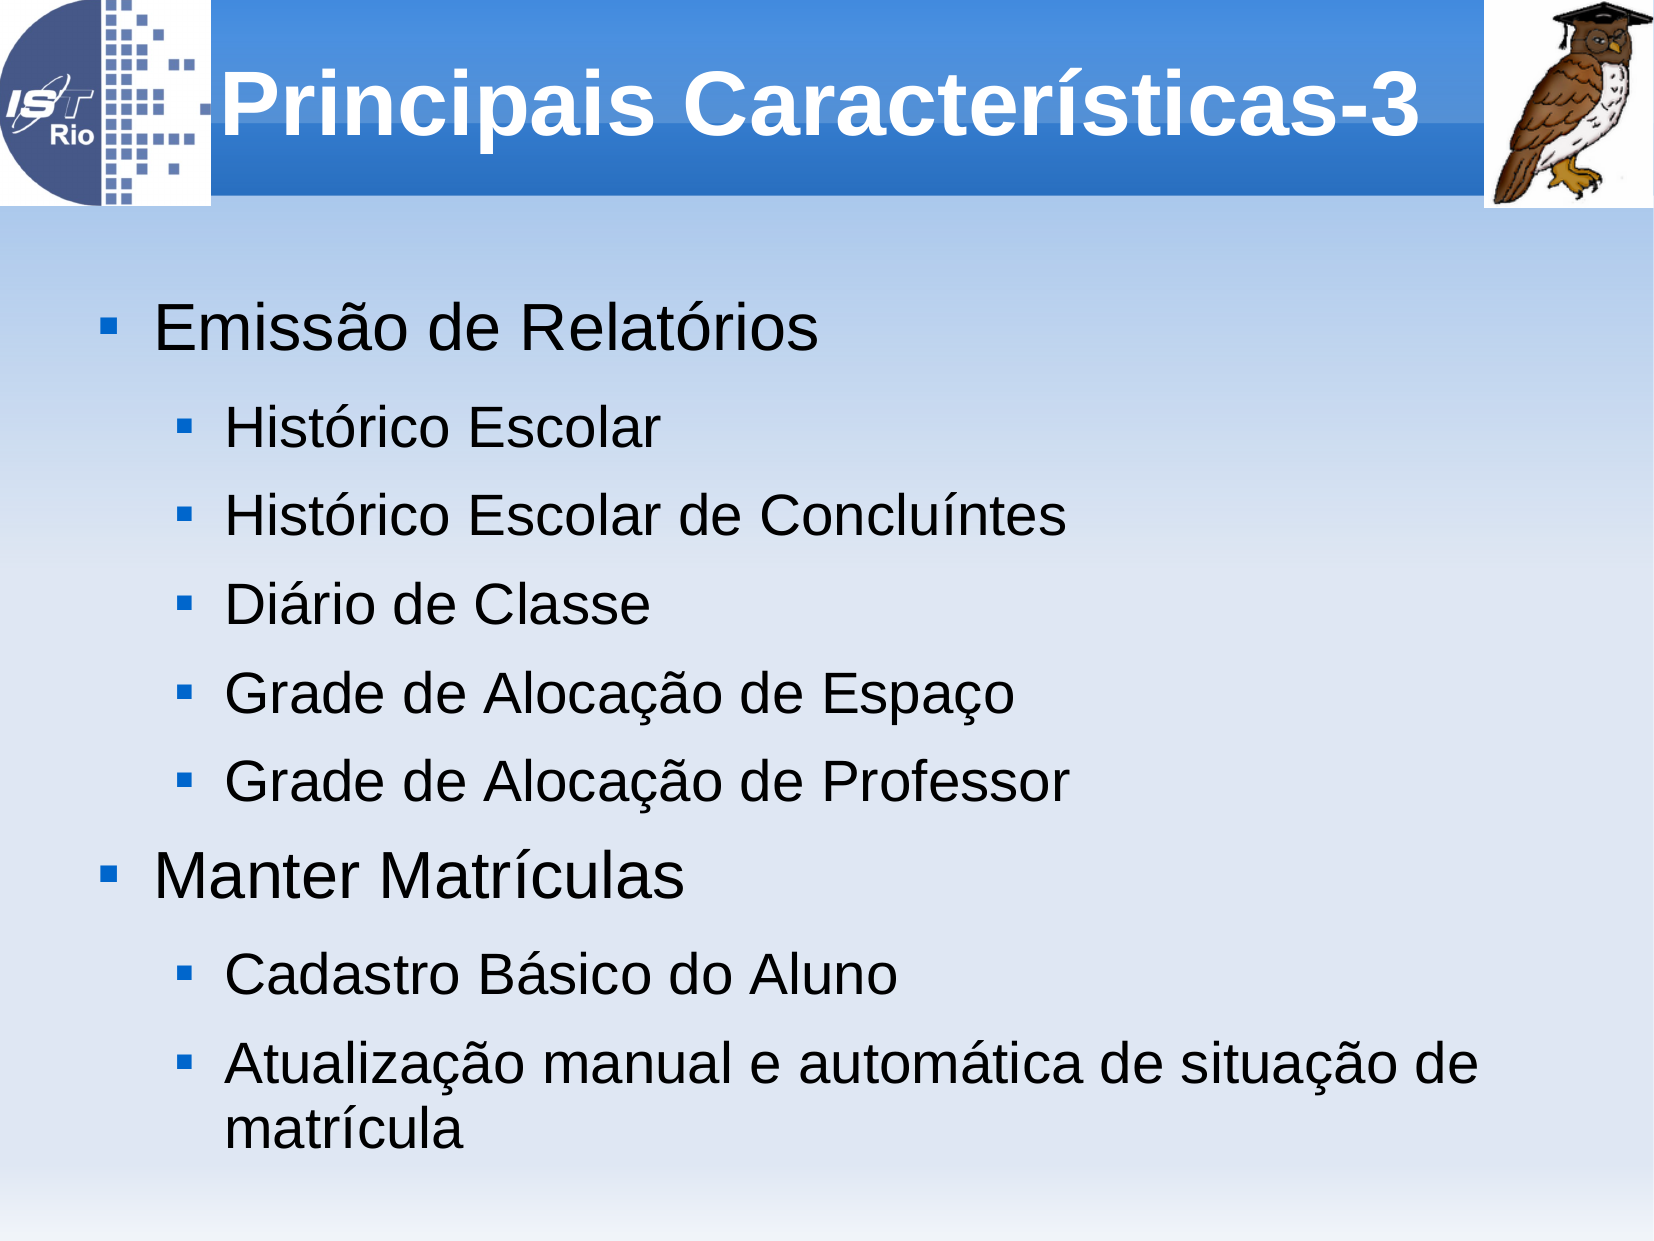

# Principais Características-3
Emissão de Relatórios
Histórico Escolar
Histórico Escolar de Concluíntes
Diário de Classe
Grade de Alocação de Espaço
Grade de Alocação de Professor
Manter Matrículas
Cadastro Básico do Aluno
Atualização manual e automática de situação de matrícula